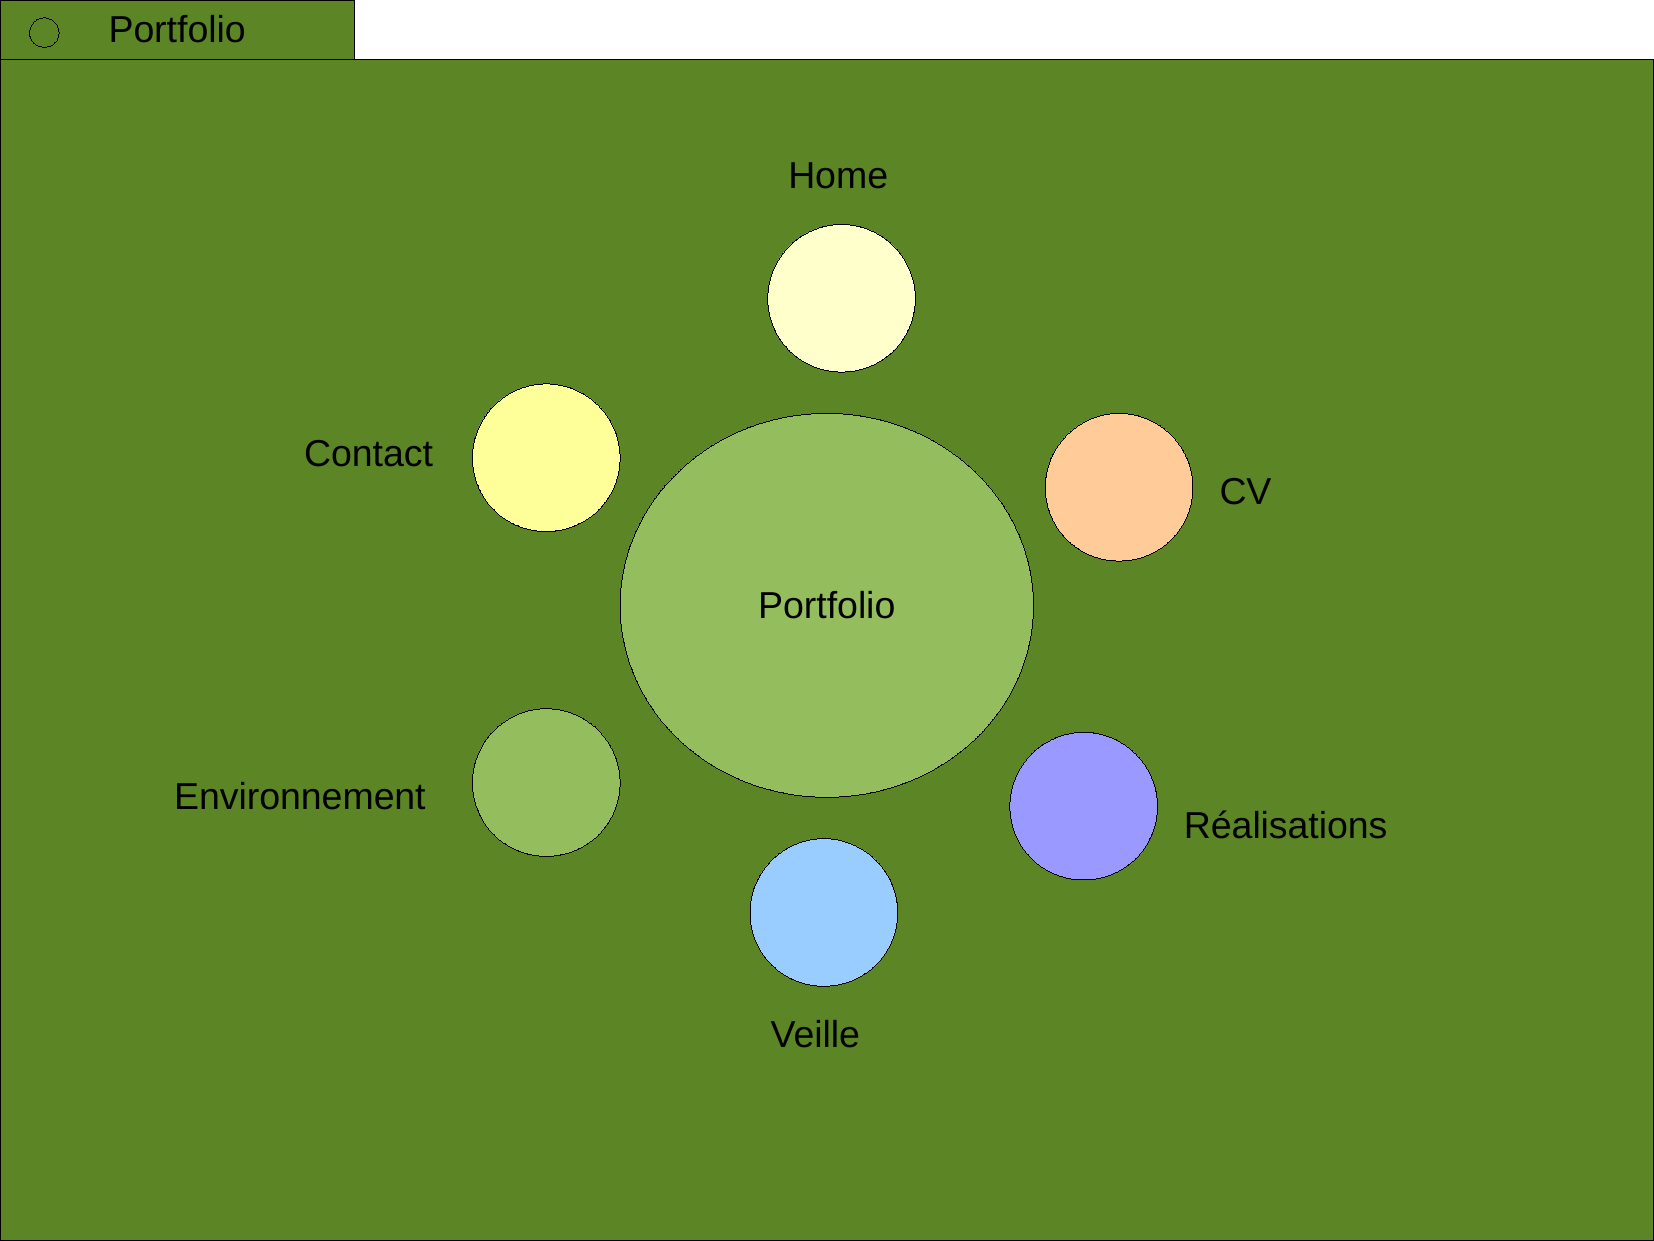

Portfolio
Home
Portfolio
Contact
CV
Environnement
Réalisations
Veille